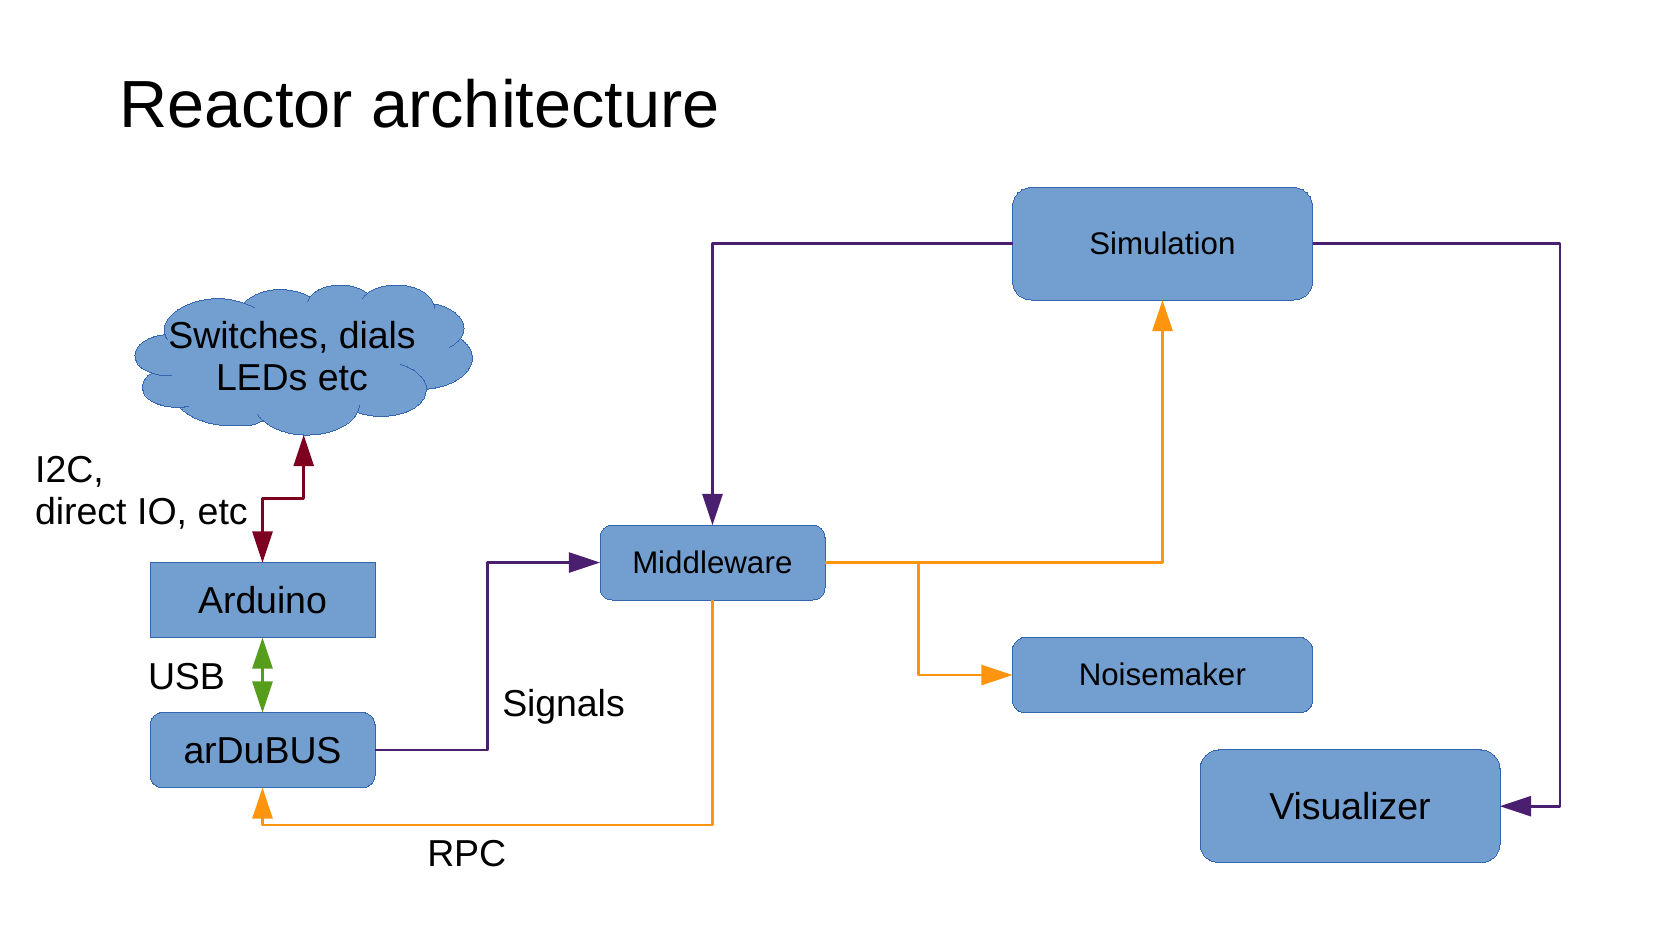

Reactor architecture
Simulation
Switches, dials
LEDs etc
I2C,
direct IO, etc
Middleware
Arduino
Noisemaker
USB
Signals
arDuBUS
Visualizer
RPC